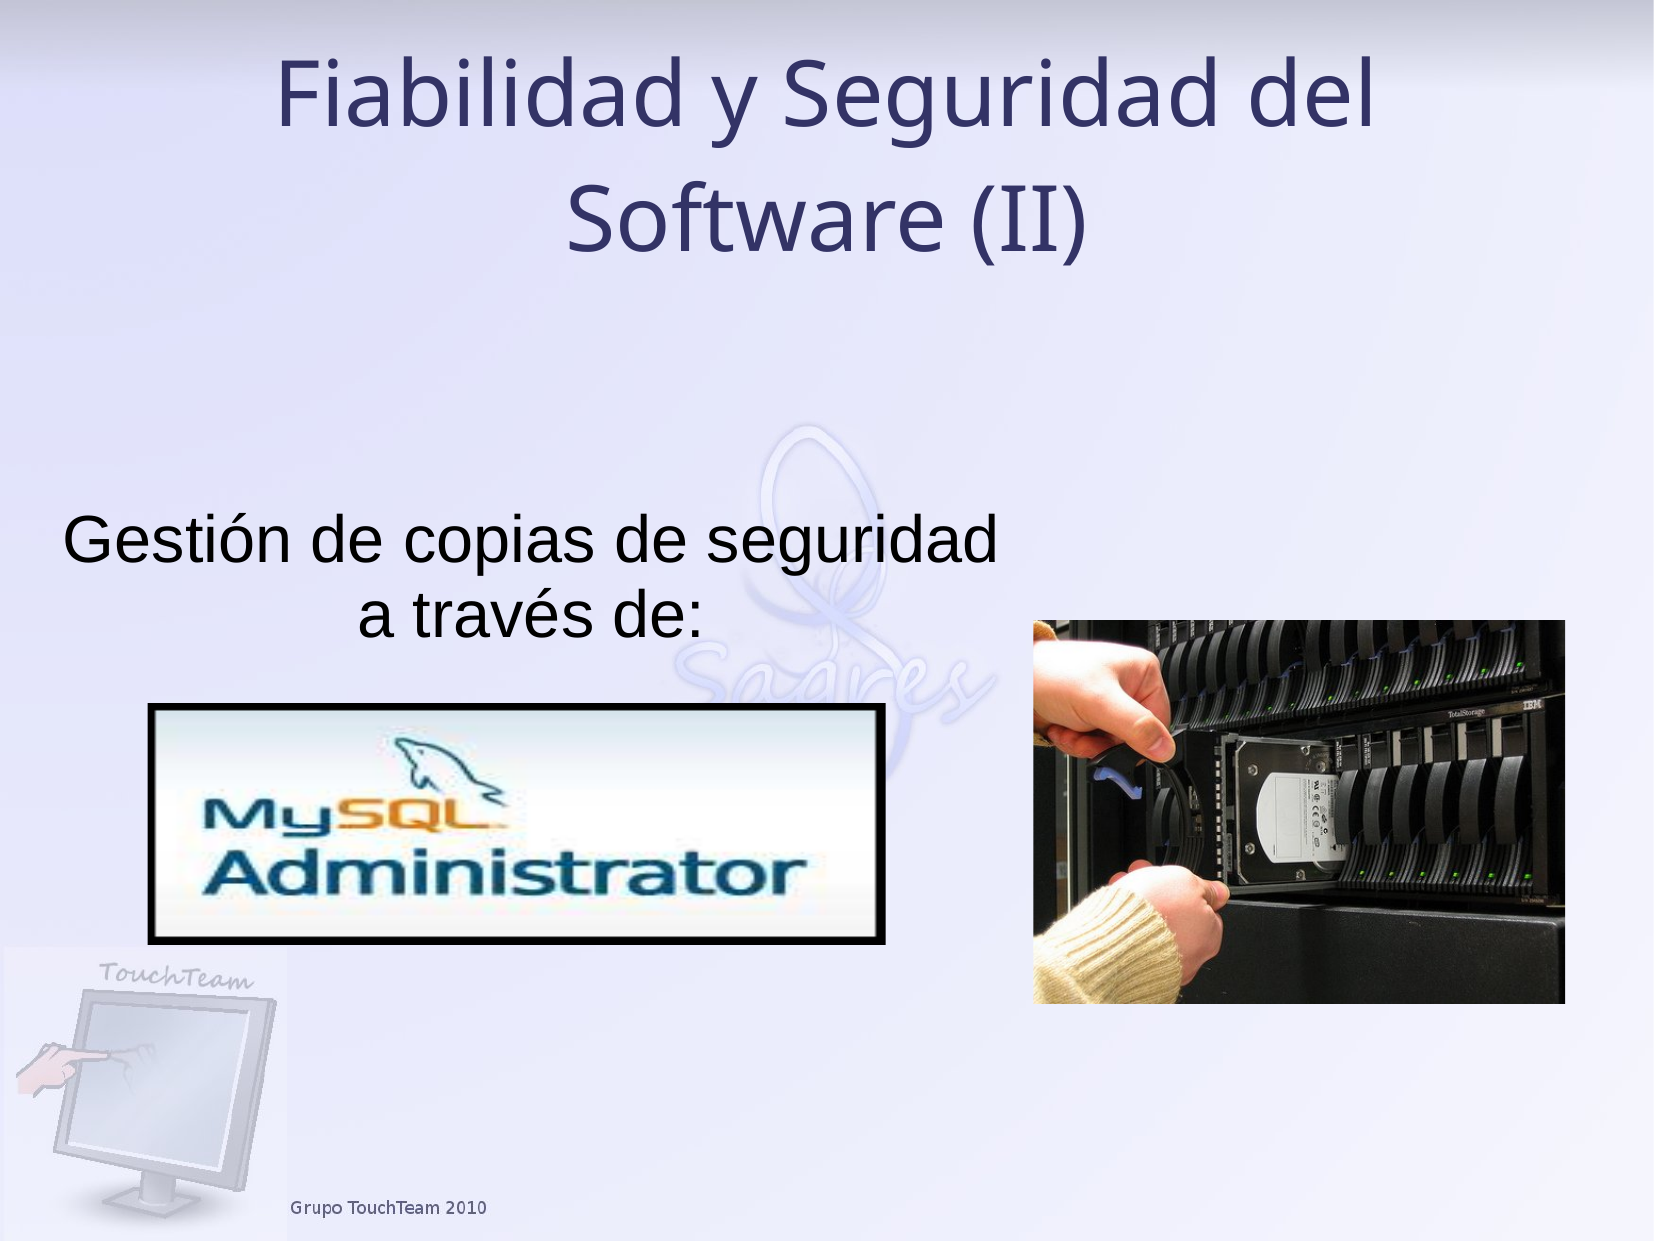

# Fiabilidad y Seguridad del Software (II)
Gestión de copias de seguridad a través de: